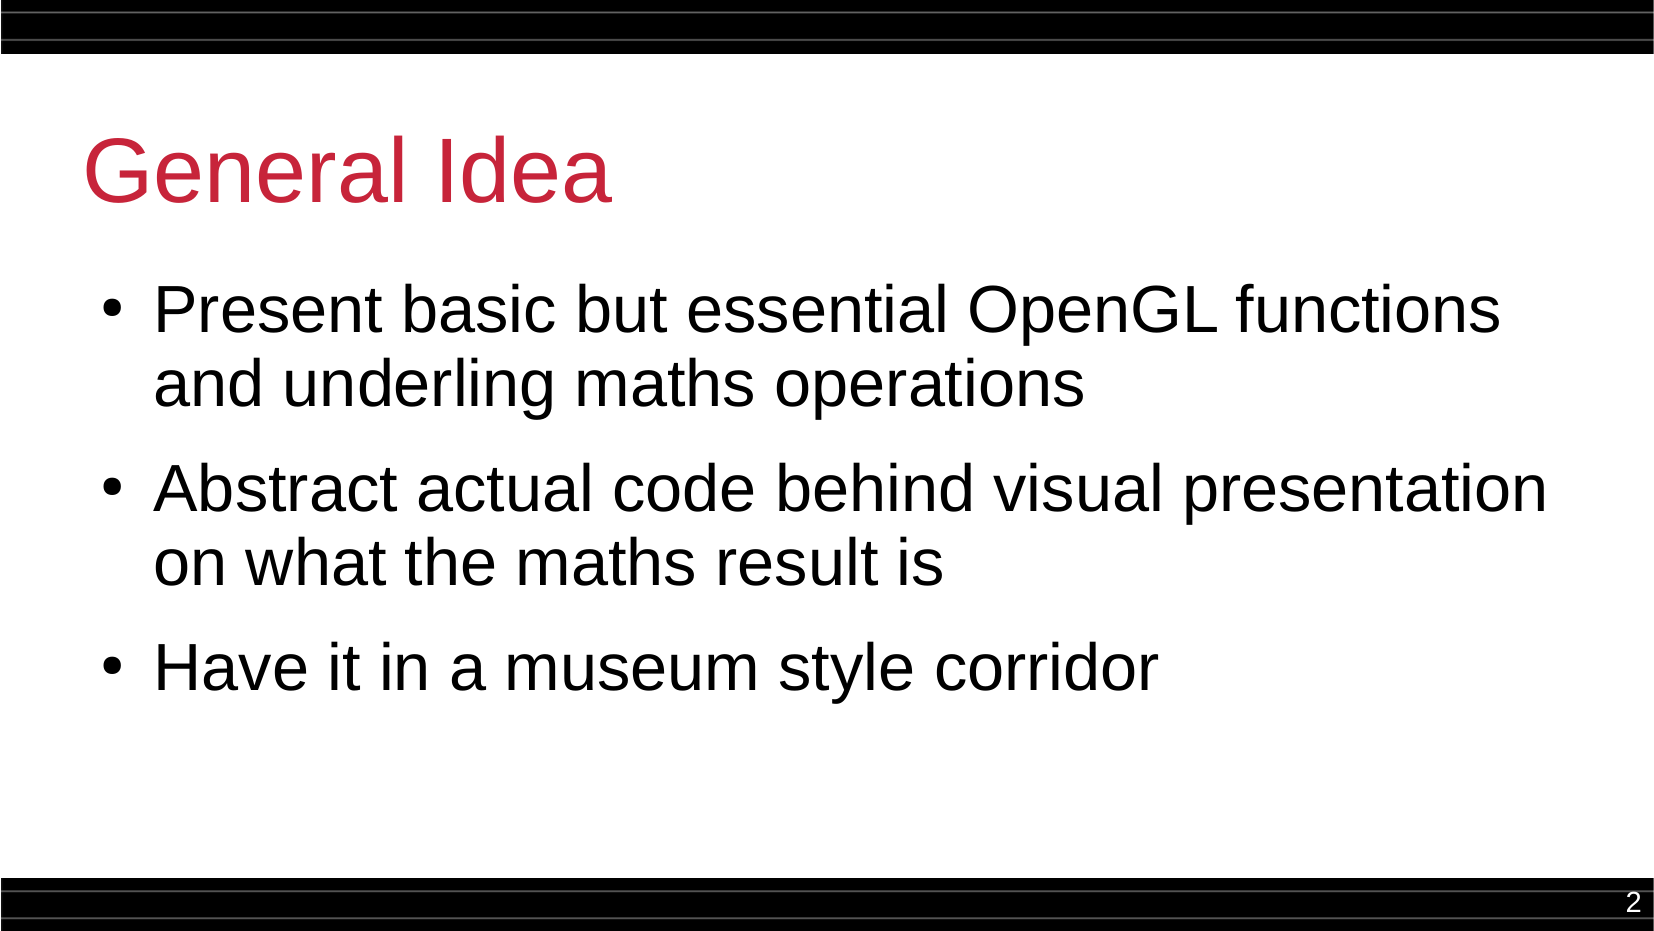

# General Idea
Present basic but essential OpenGL functions and underling maths operations
Abstract actual code behind visual presentation on what the maths result is
Have it in a museum style corridor